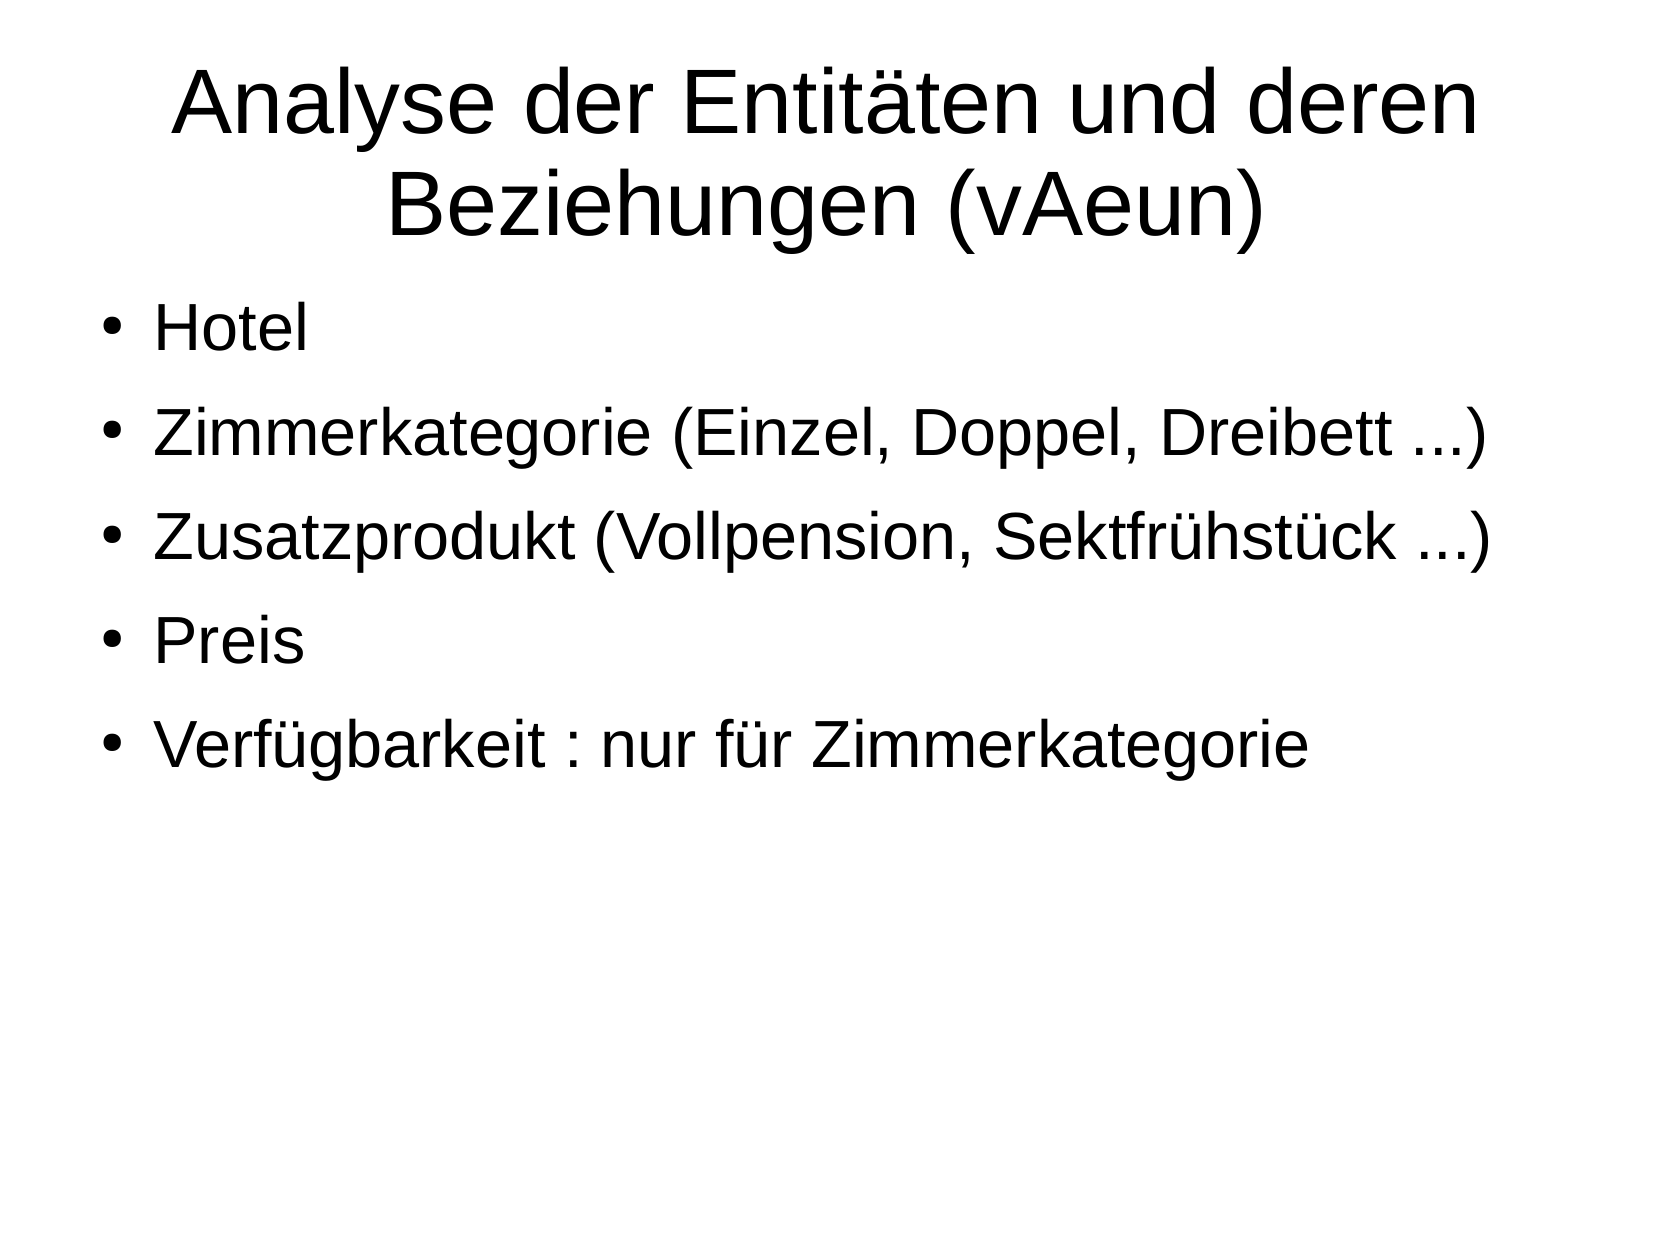

# Analyse der Entitäten und deren Beziehungen (vAeun)
Hotel
Zimmerkategorie (Einzel, Doppel, Dreibett ...)
Zusatzprodukt (Vollpension, Sektfrühstück ...)
Preis
Verfügbarkeit : nur für Zimmerkategorie